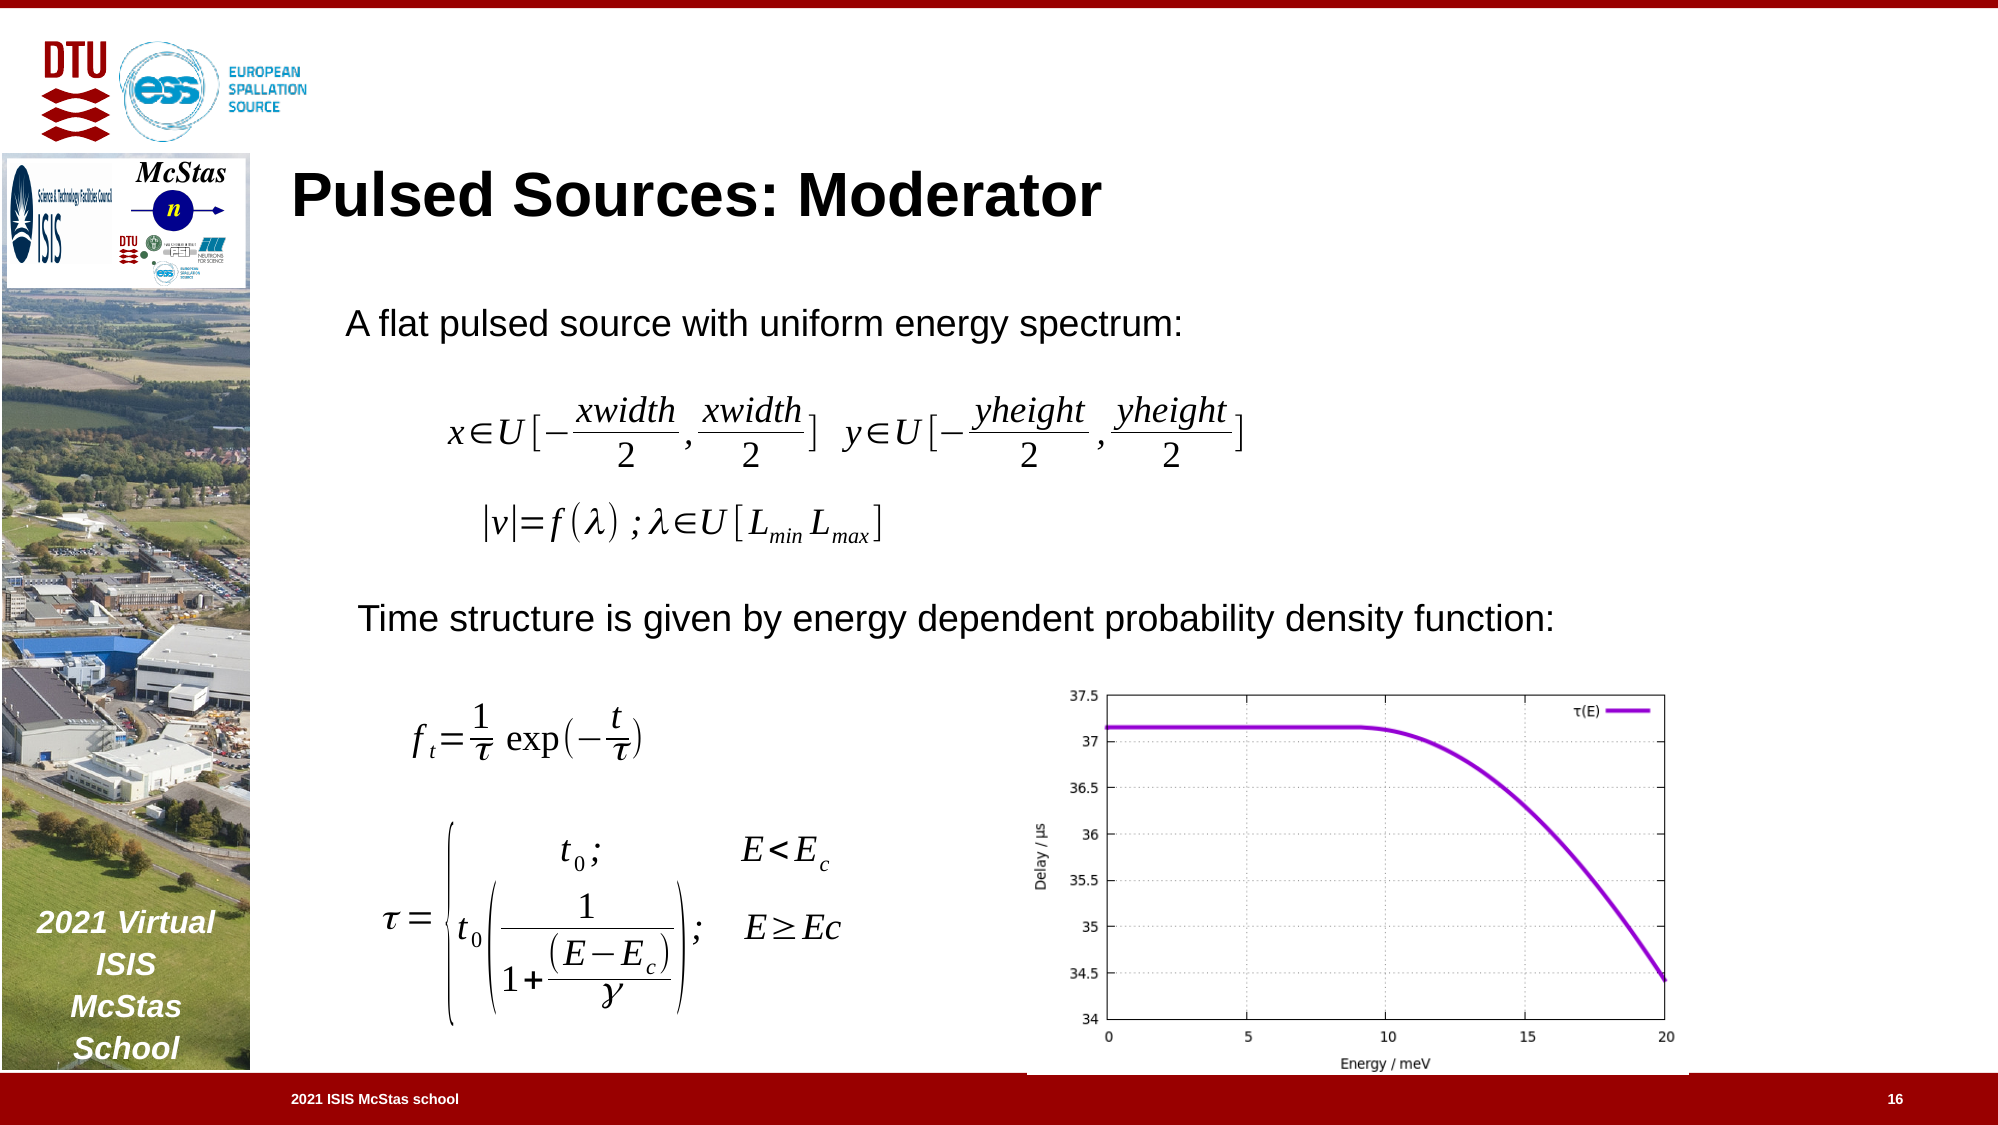

# Pulsed Sources: Moderator
A flat pulsed source with uniform energy spectrum:
Time structure is given by energy dependent probability density function: